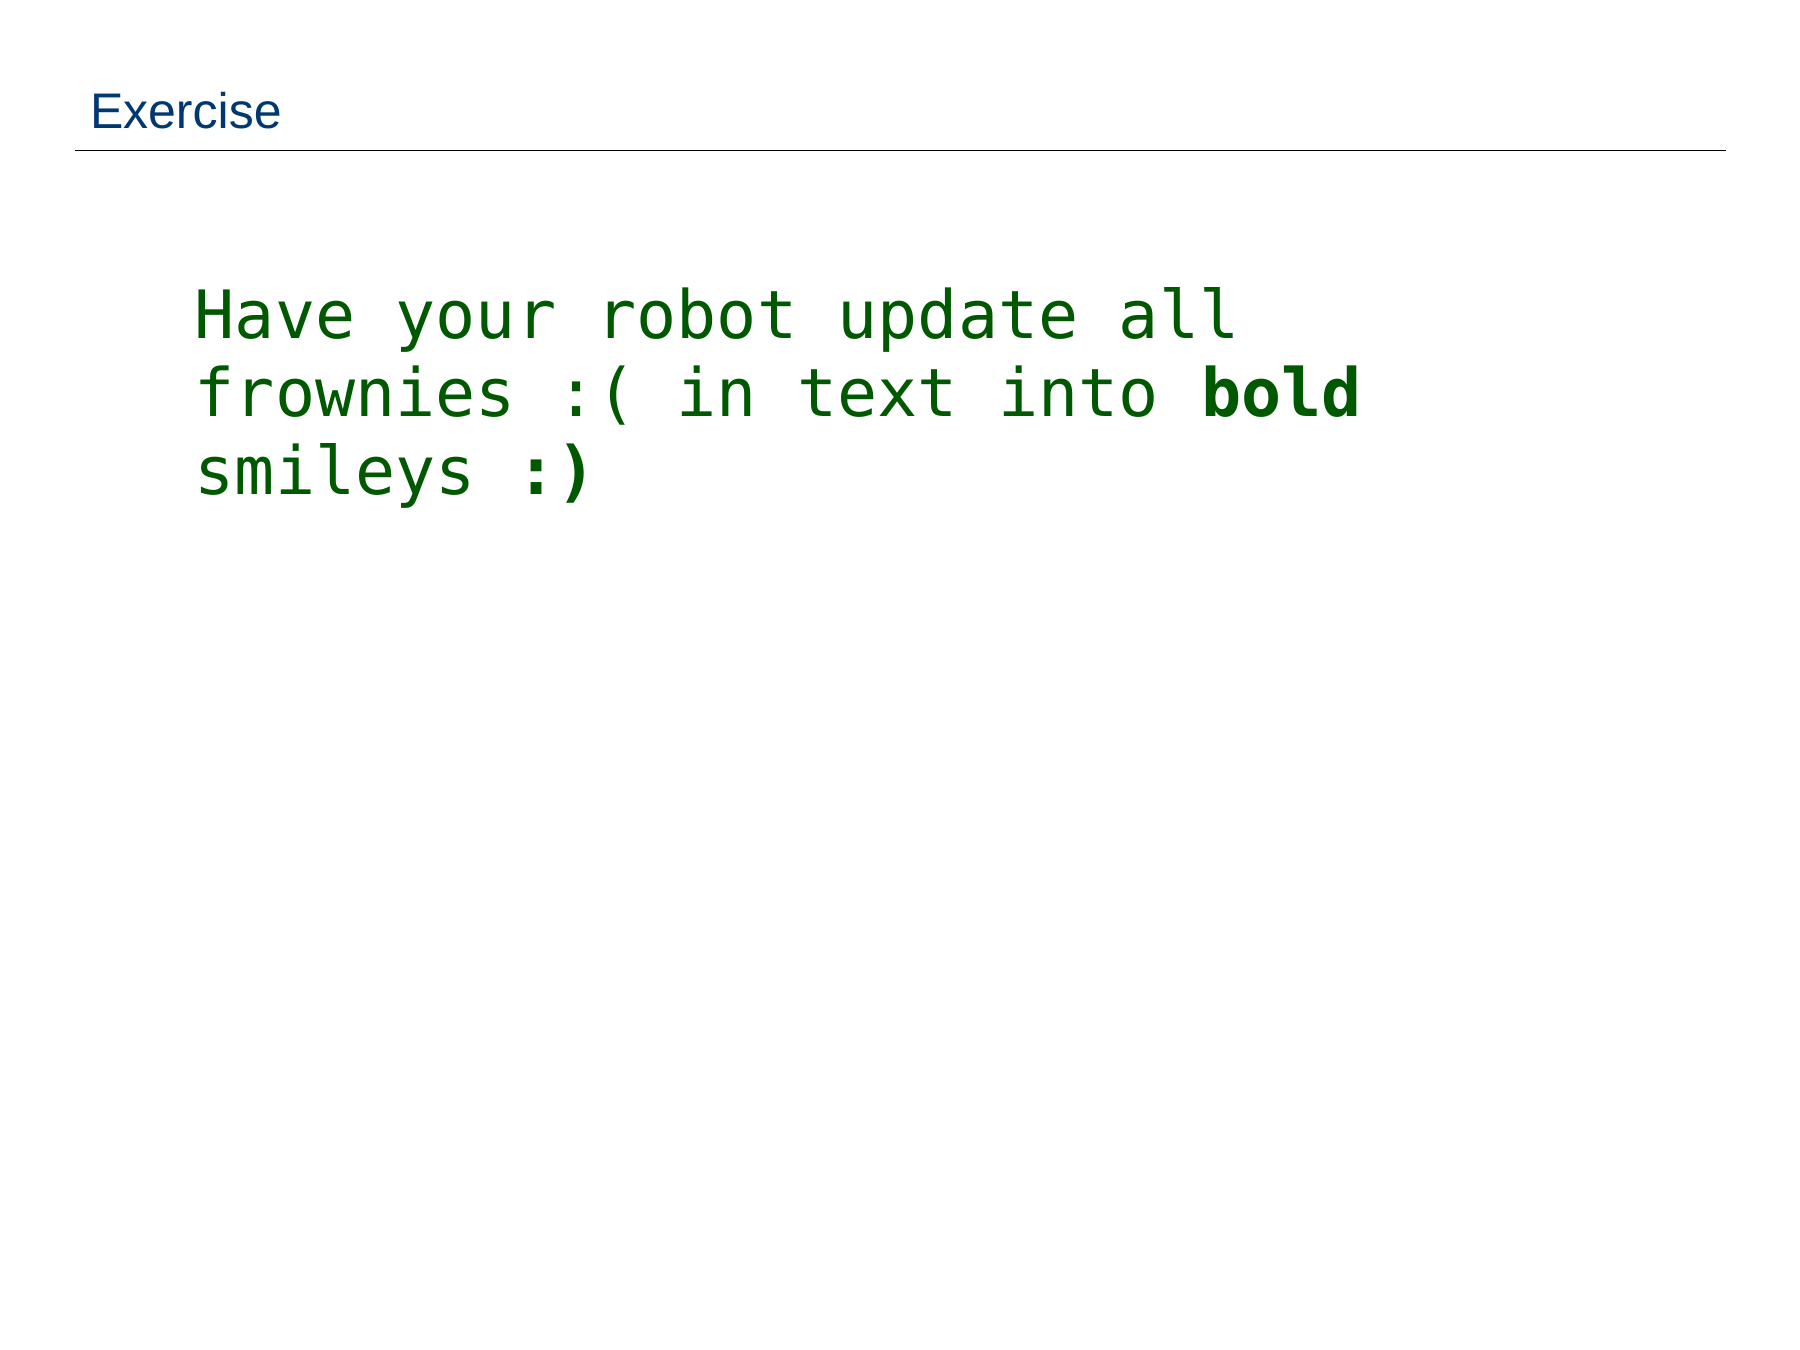

# Exercise
Have your robot update all frownies :( in text into bold smileys :)